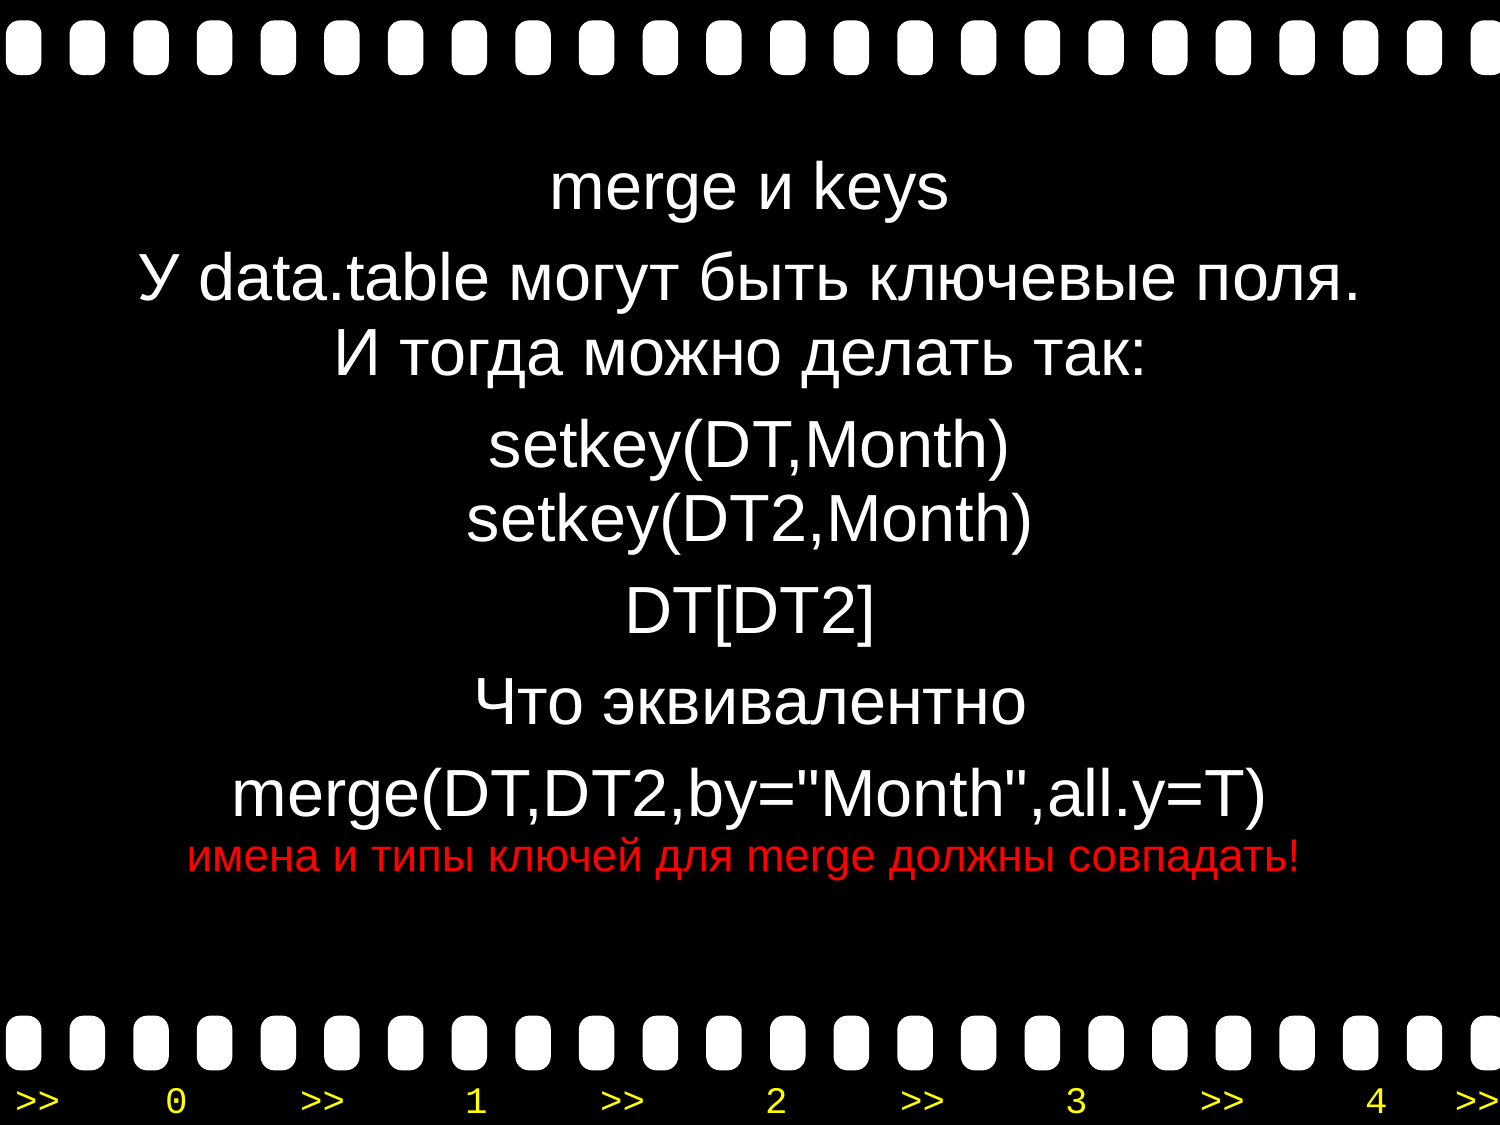

# merge и keys
У data.table могут быть ключевые поля. И тогда можно делать так:
setkey(DT,Month)
setkey(DT2,Month)
DT[DT2]
Что эквивалентно
merge(DT,DT2,by="Month",all.y=T)
имена и типы ключей для merge должны совпадать!